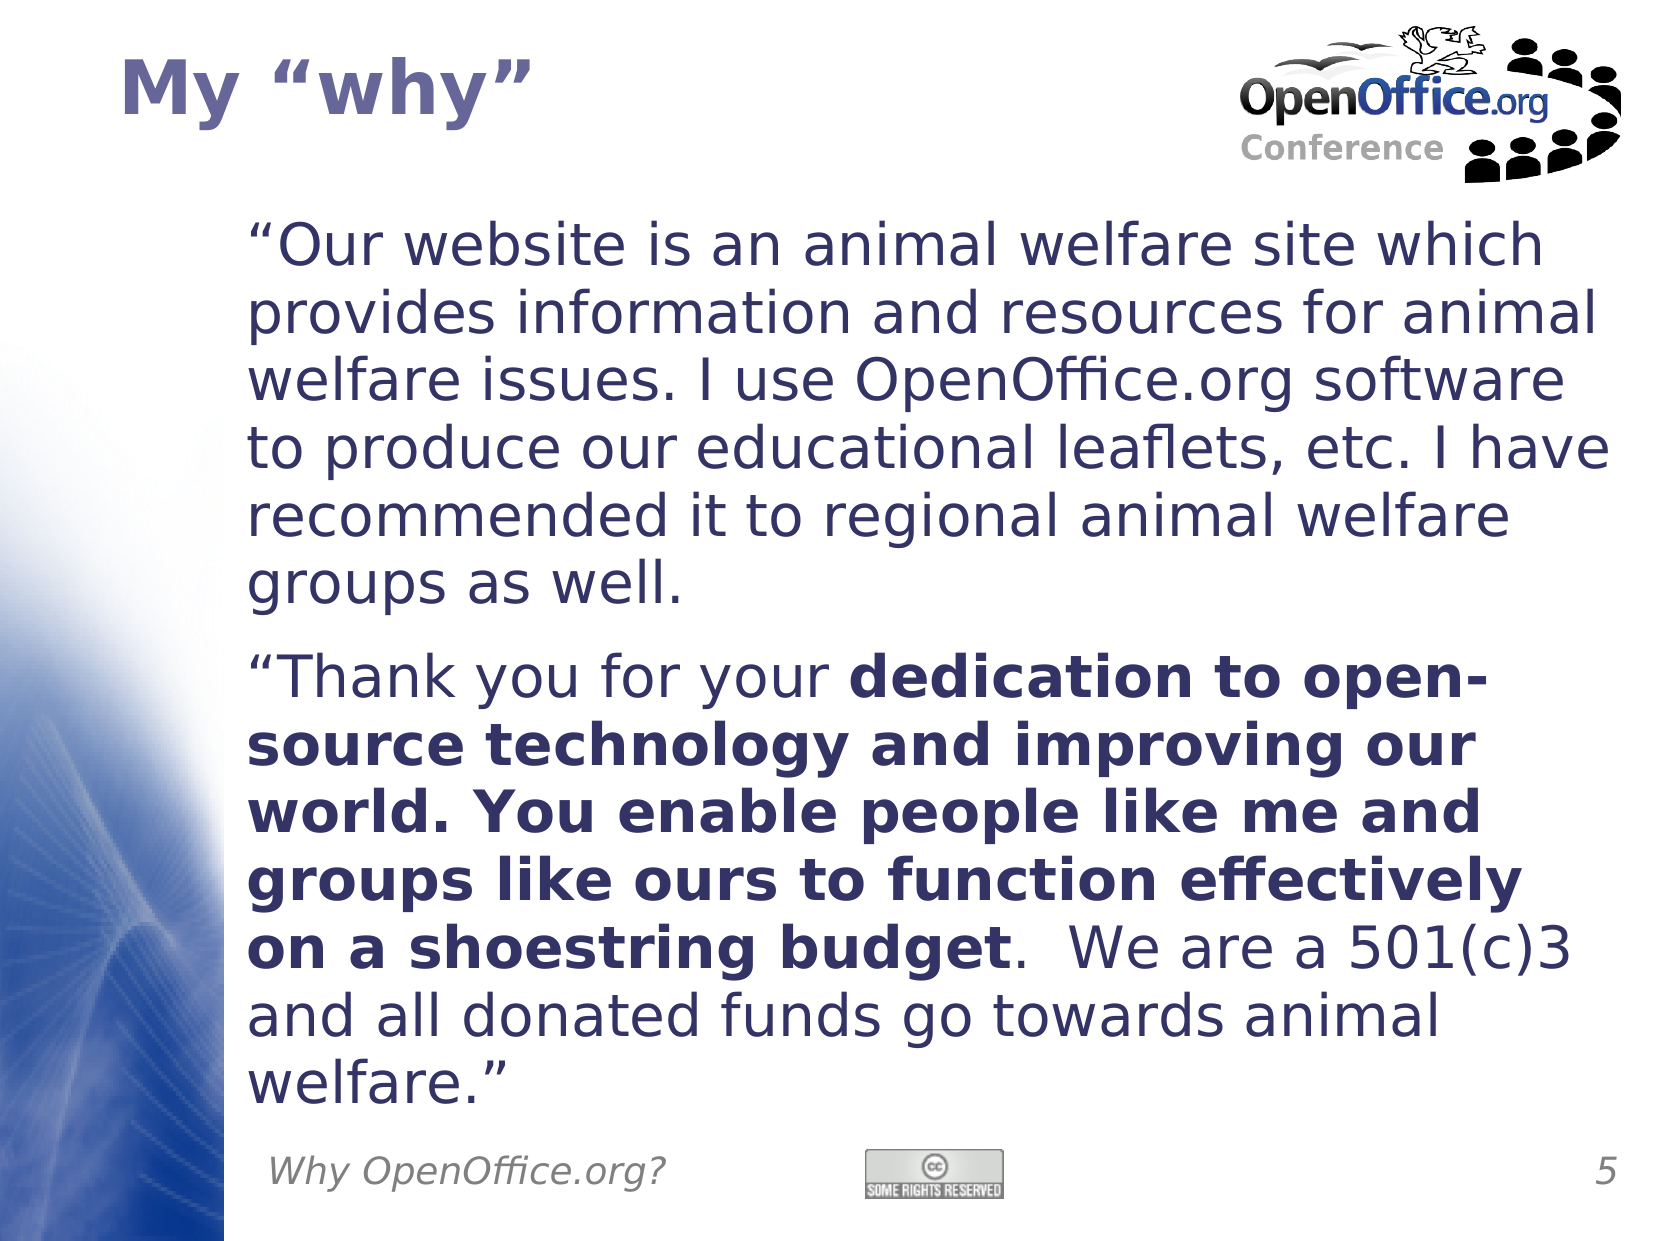

# My “why”
“Our website is an animal welfare site which provides information and resources for animal welfare issues. I use OpenOffice.org software to produce our educational leaflets, etc. I have recommended it to regional animal welfare groups as well.
“Thank you for your dedication to open-source technology and improving our world. You enable people like me and groups like ours to function effectively on a shoestring budget. We are a 501(c)3 and all donated funds go towards animal welfare.”